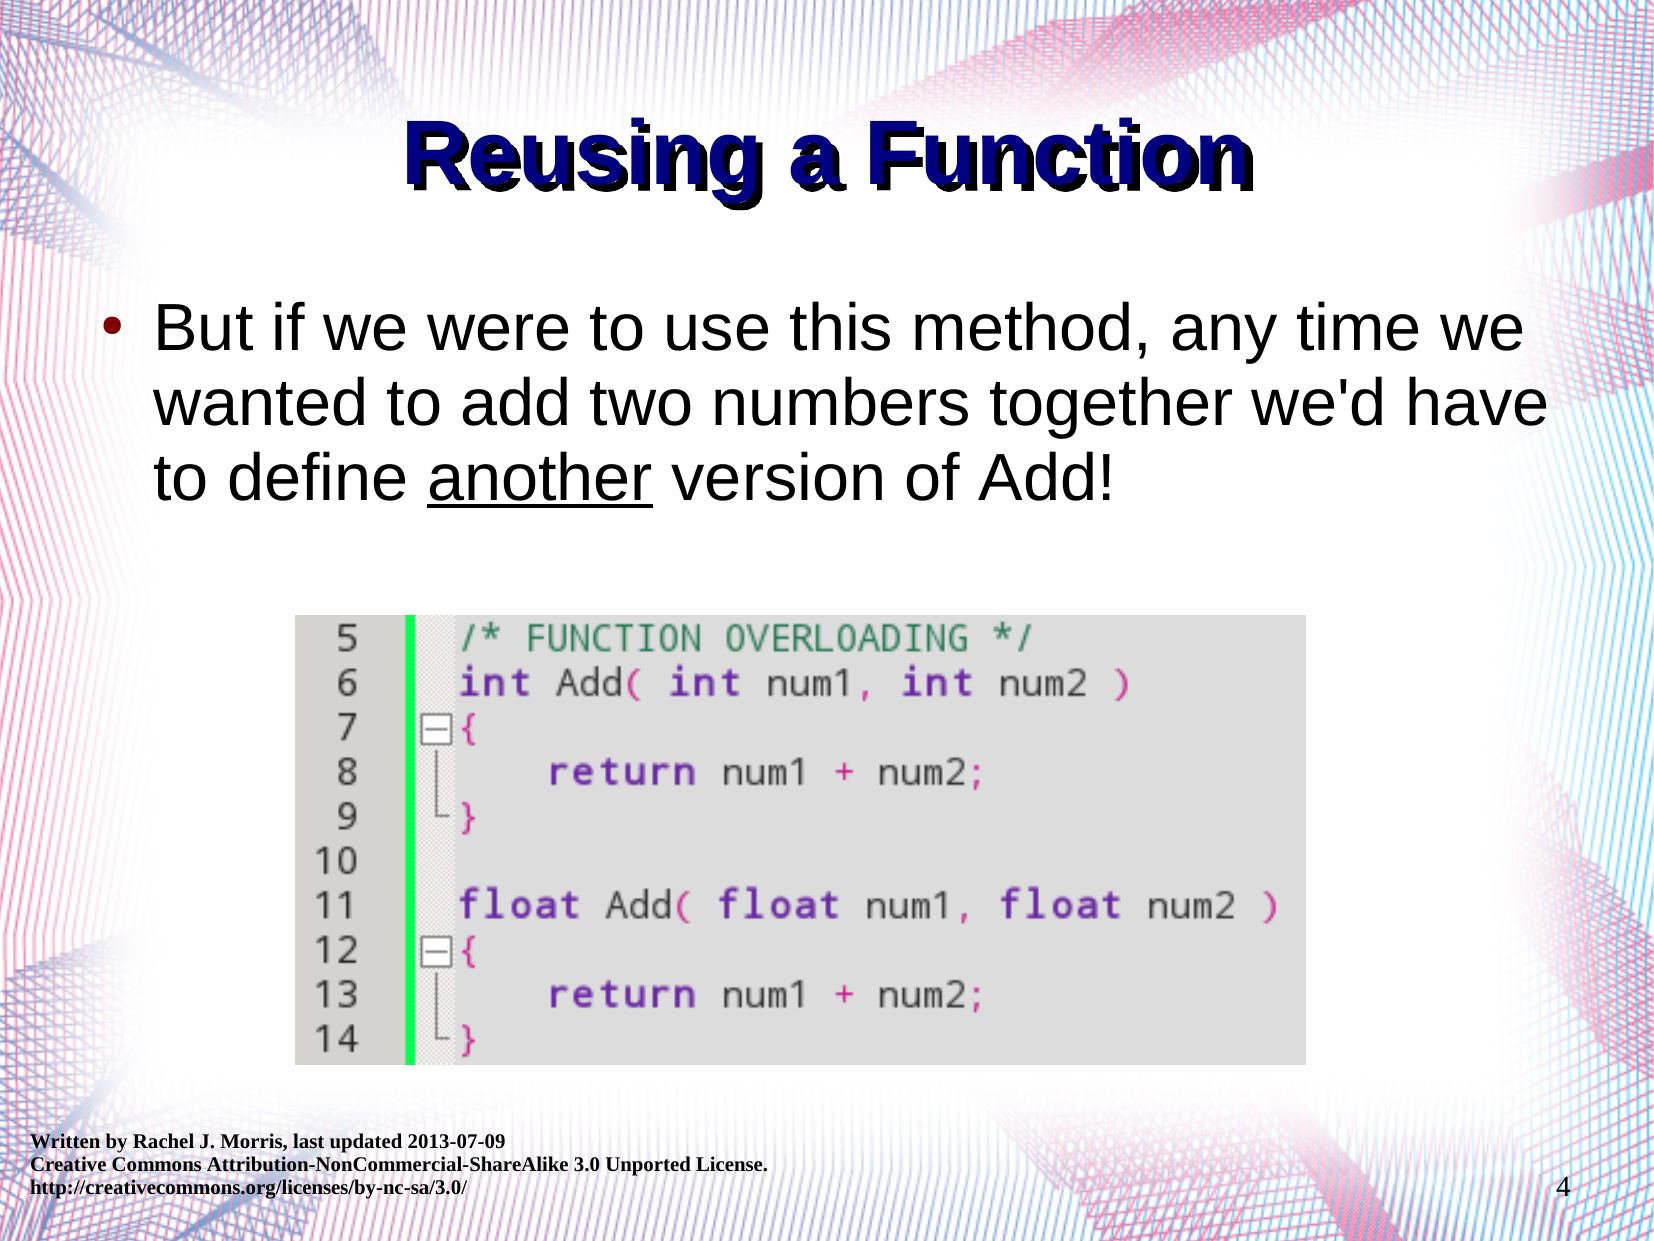

# Reusing a Function
But if we were to use this method, any time we wanted to add two numbers together we'd have to define another version of Add!
4